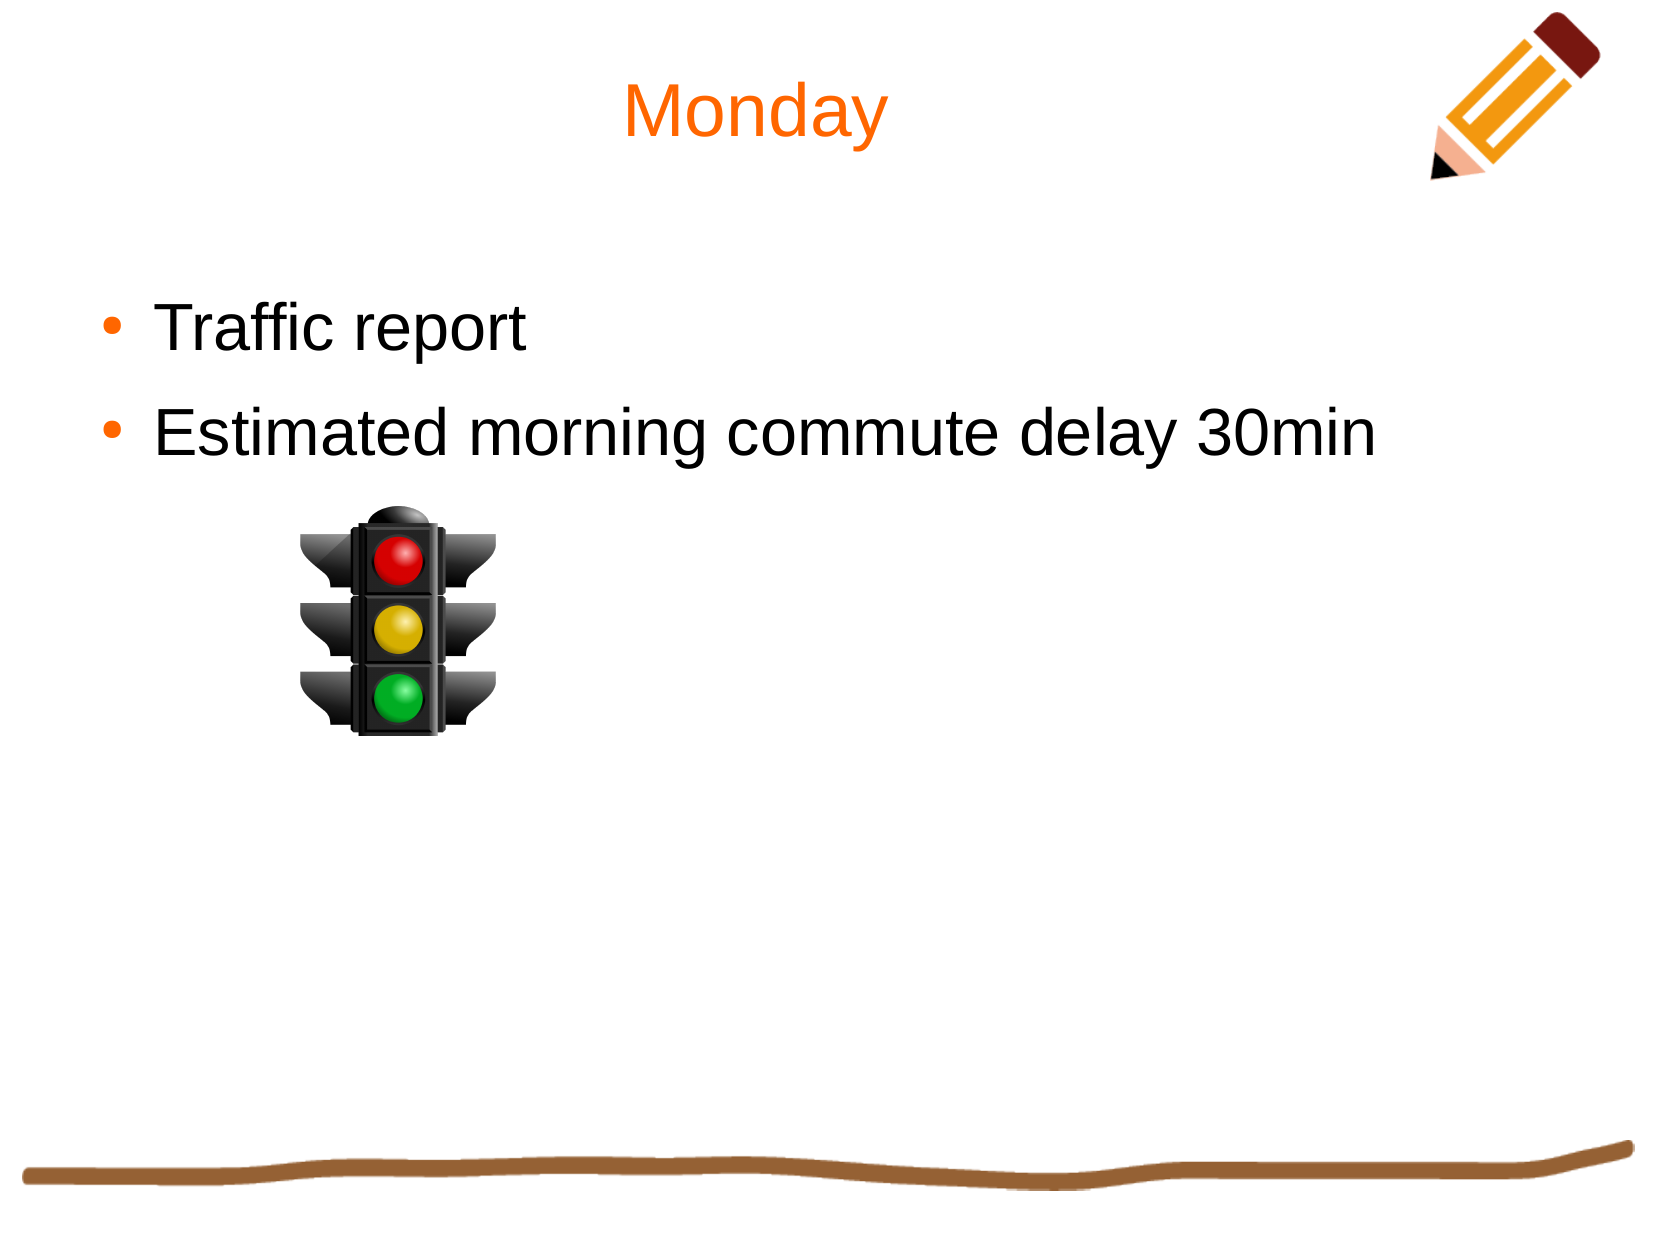

# Monday
Traffic report
Estimated morning commute delay 30min